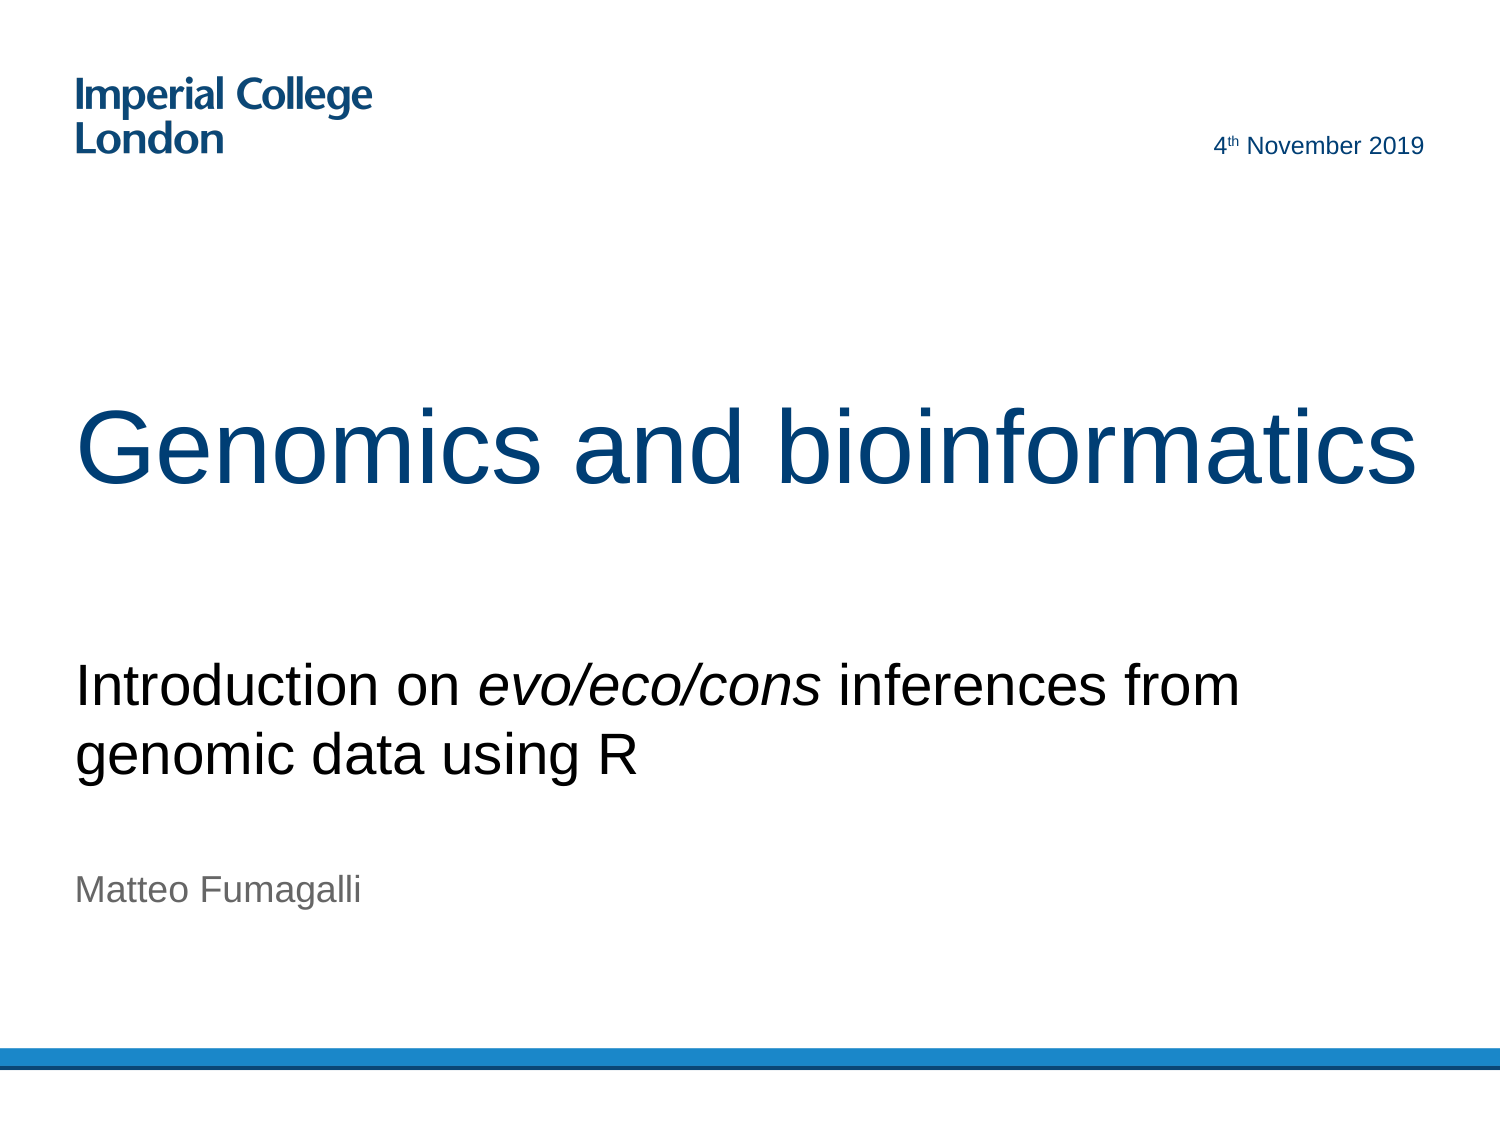

4th November 2019
Genomics and bioinformatics
# Introduction on evo/eco/cons inferences from genomic data using R
Matteo Fumagalli